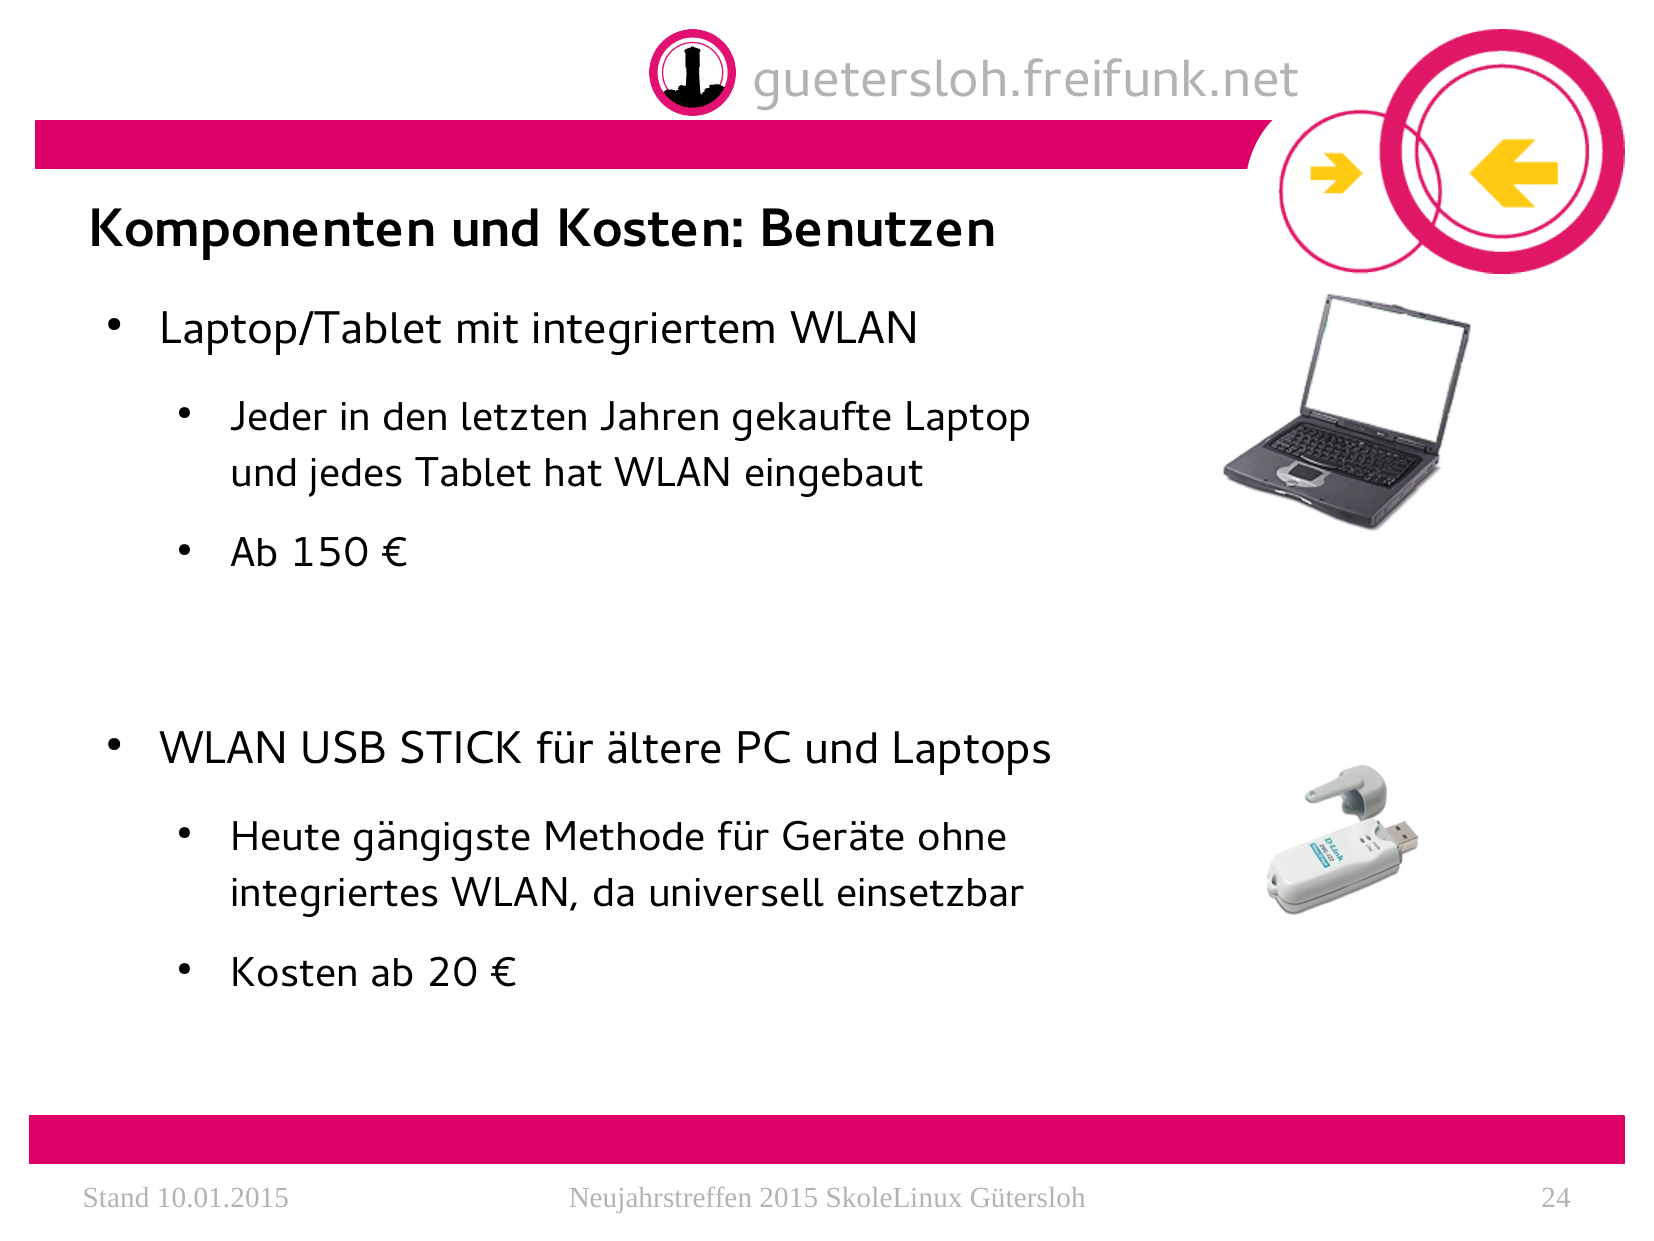

# Komponenten und Kosten: Benutzen
Laptop/Tablet mit integriertem WLAN
Jeder in den letzten Jahren gekaufte Laptop
und jedes Tablet hat WLAN eingebaut
Ab 150 €
WLAN USB STICK für ältere PC und Laptops
Heute gängigste Methode für Geräte ohne
integriertes WLAN, da universell einsetzbar
Kosten ab 20 €
Stand 10.01.2015
Neujahrstreffen 2015 SkoleLinux Gütersloh
24